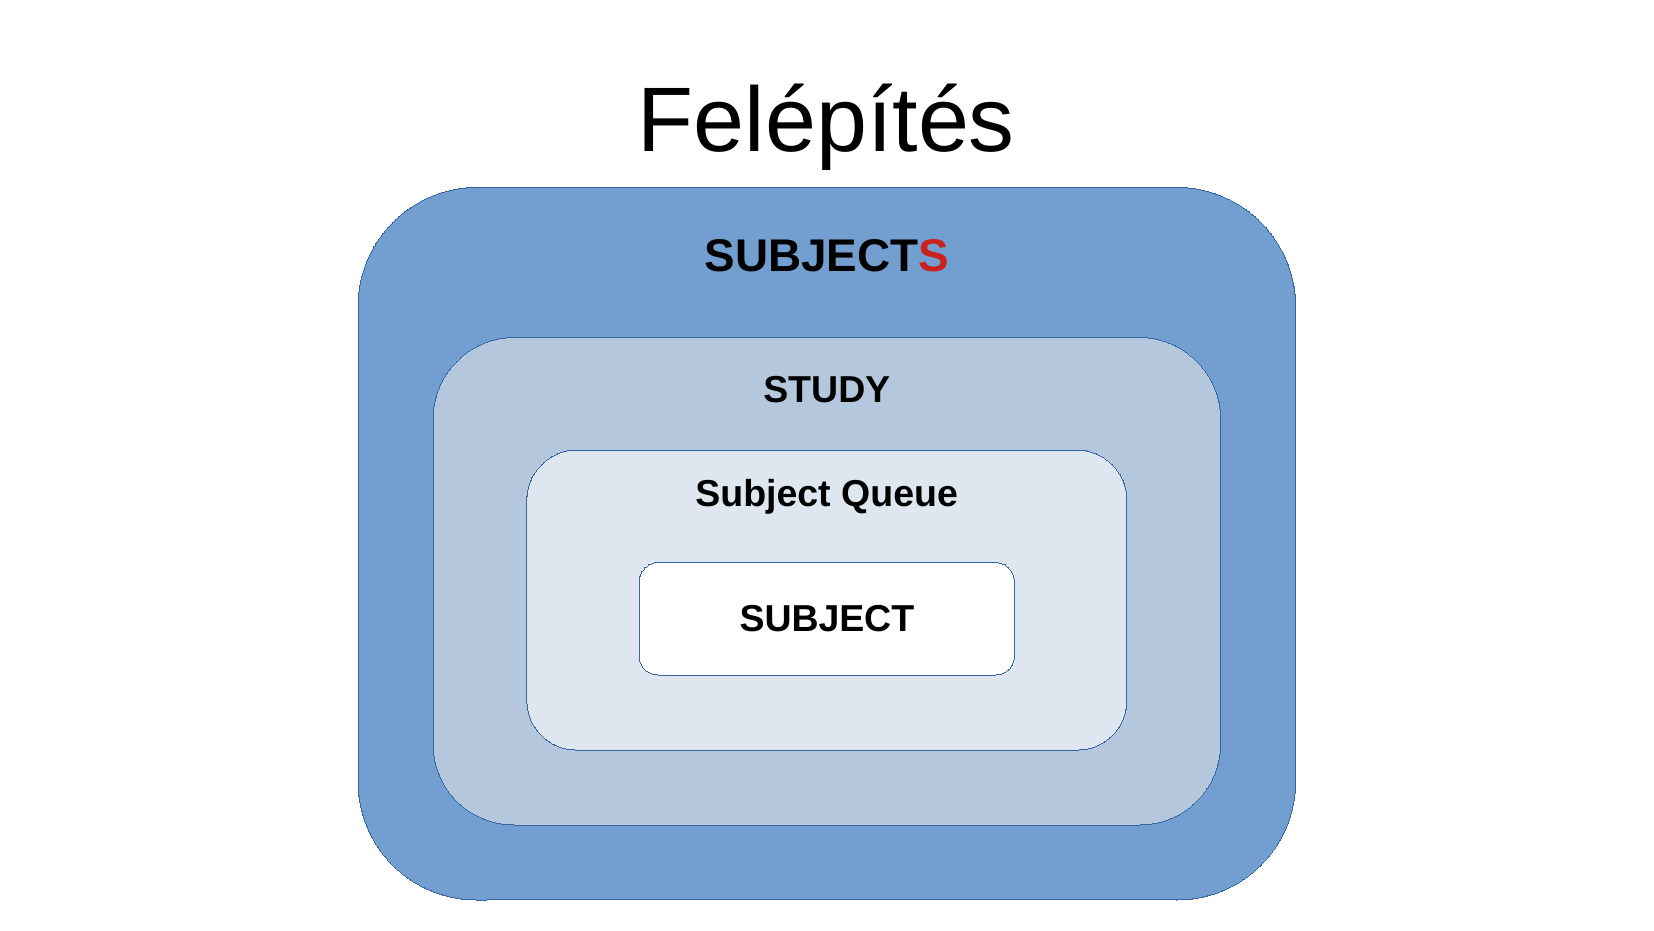

# Felépítés
SUBJECTS
STUDY
Subject Queue
SUBJECT